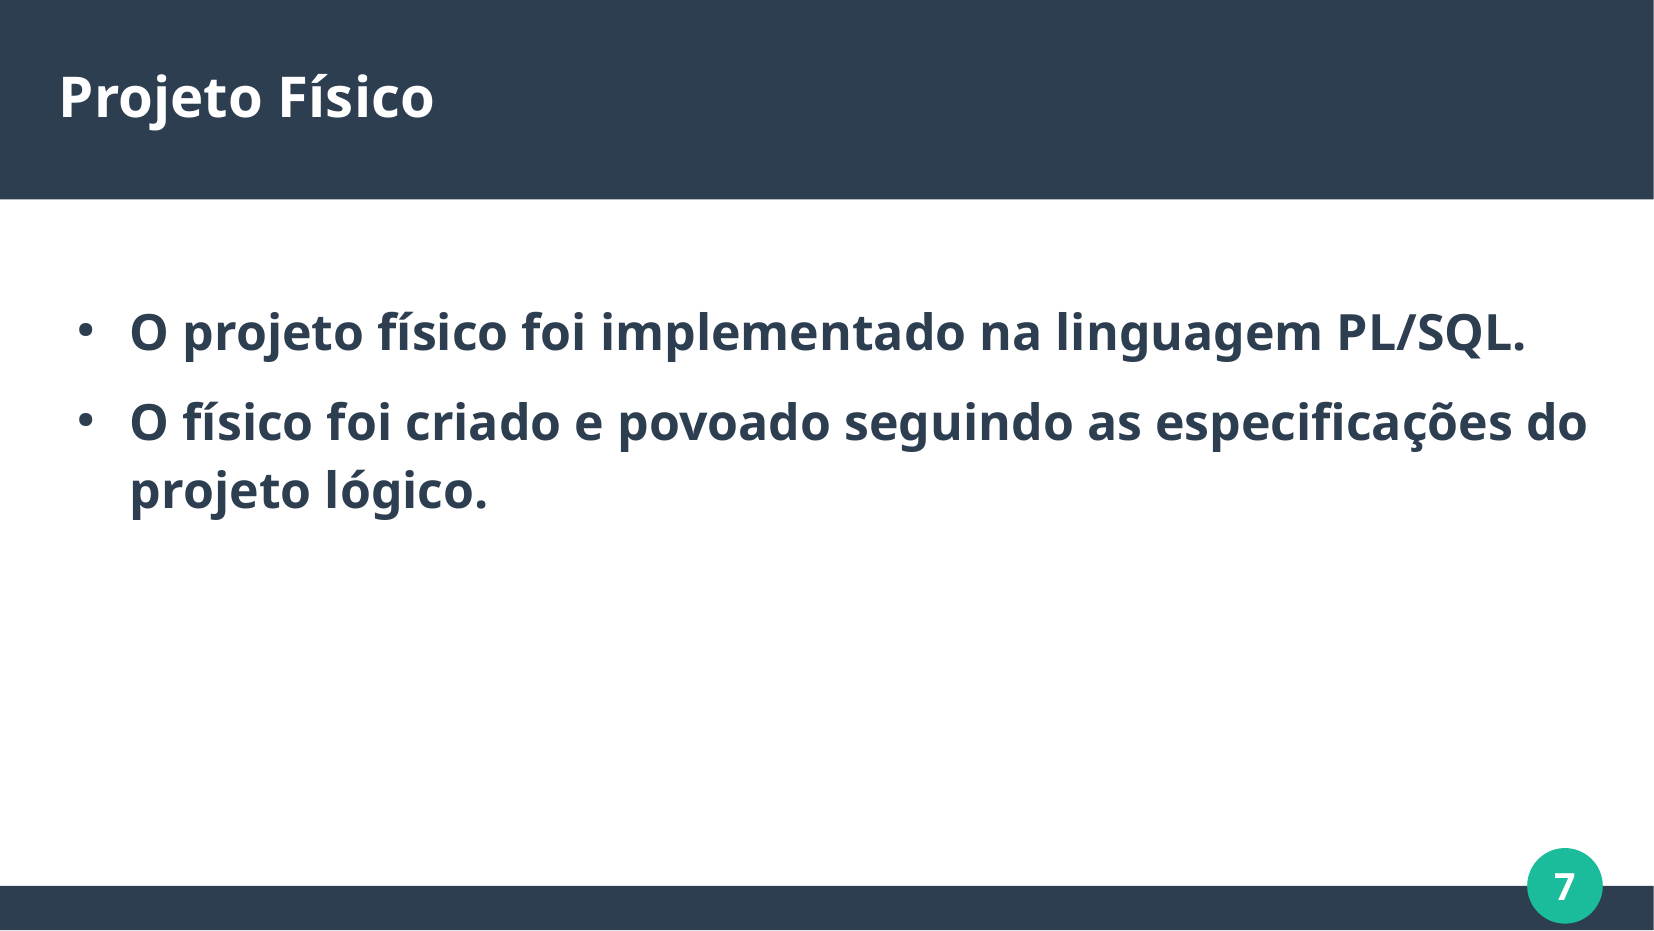

# Projeto Físico
O projeto físico foi implementado na linguagem PL/SQL.
O físico foi criado e povoado seguindo as especificações do projeto lógico.